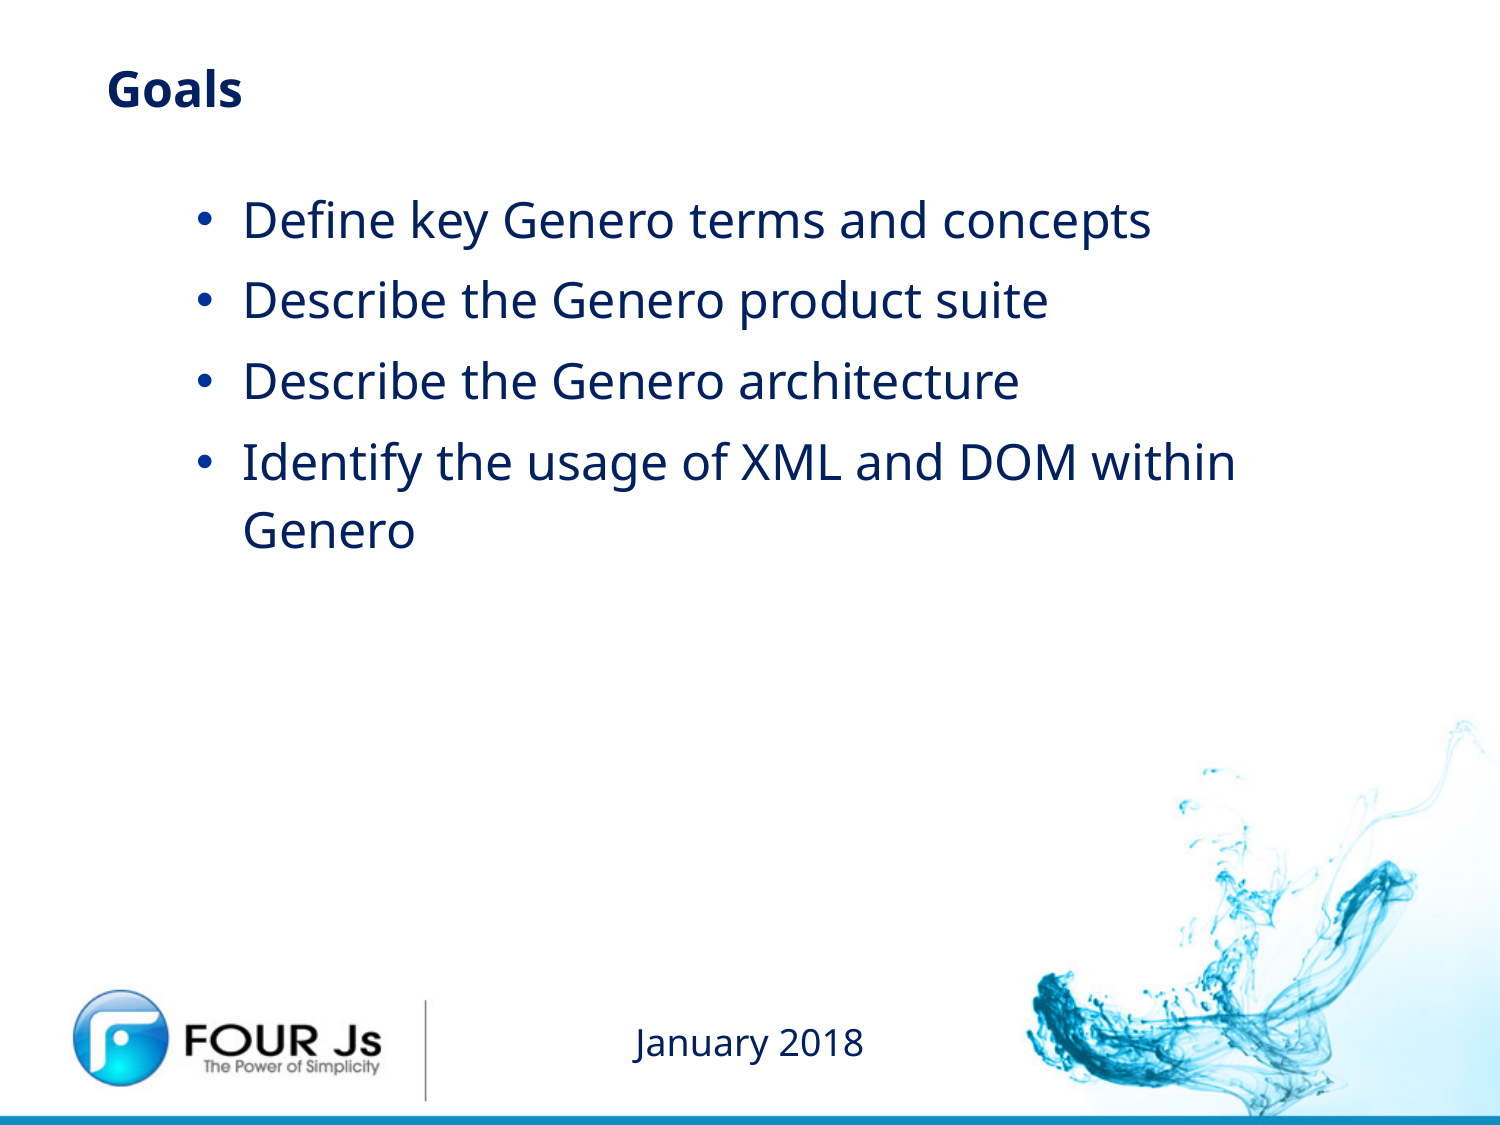

Goals
Define key Genero terms and concepts
Describe the Genero product suite
Describe the Genero architecture
Identify the usage of XML and DOM within Genero
# January 2018